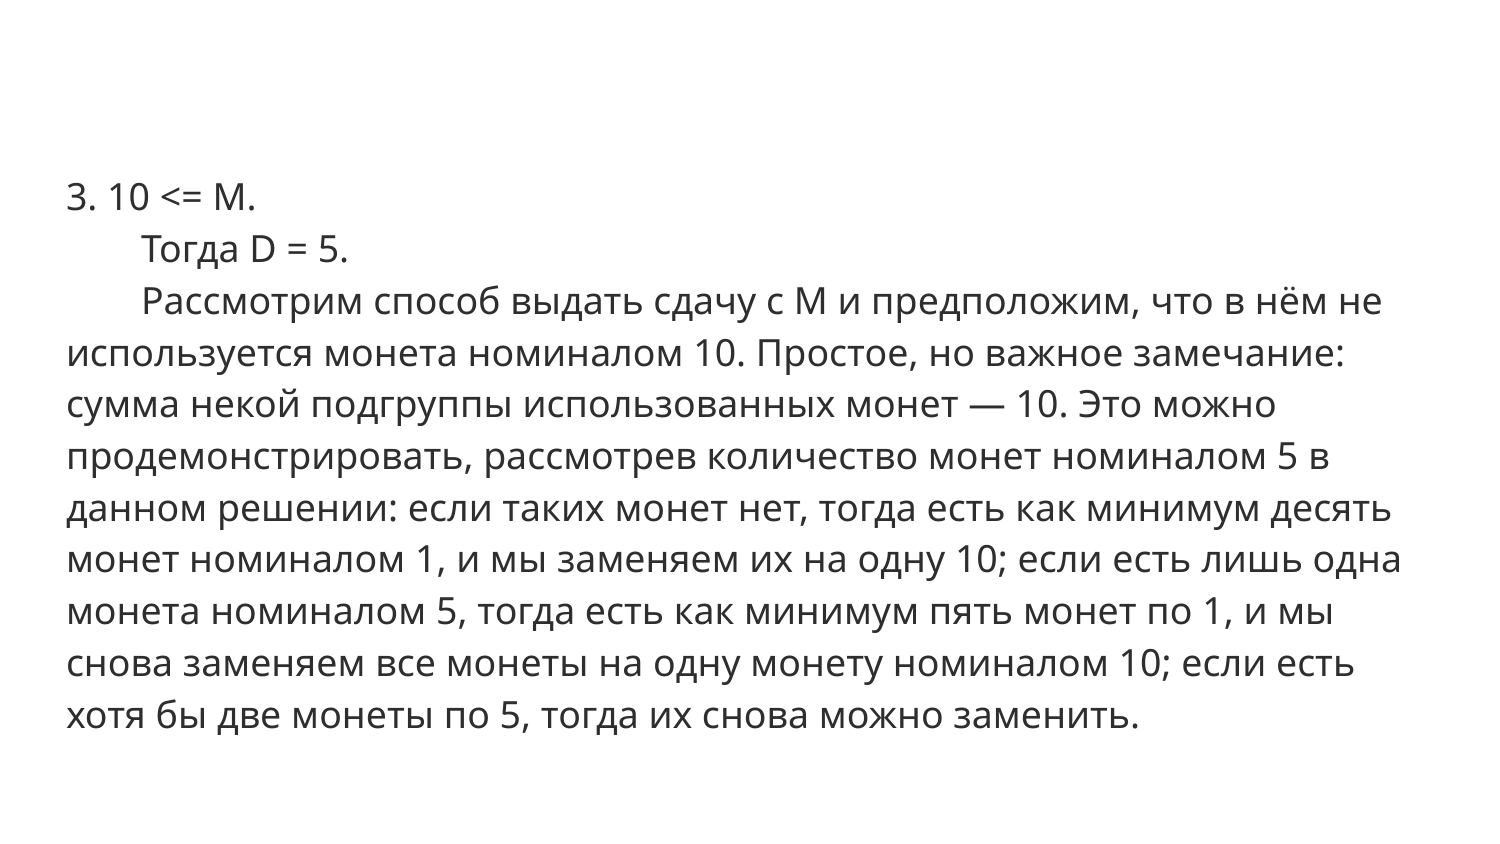

#
3. 10 <= M.
	Тогда D = 5.
	Рассмотрим способ выдать сдачу с M и предположим, что в нём не используется монета номиналом 10. Простое, но важное замечание: сумма некой подгруппы использованных монет — 10. Это можно продемонстрировать, рассмотрев количество монет номиналом 5 в данном решении: если таких монет нет, тогда есть как минимум десять монет номиналом 1, и мы заменяем их на одну 10; если есть лишь одна монета номиналом 5, тогда есть как минимум пять монет по 1, и мы снова заменяем все монеты на одну монету номиналом 10; если есть хотя бы две монеты по 5, тогда их снова можно заменить.